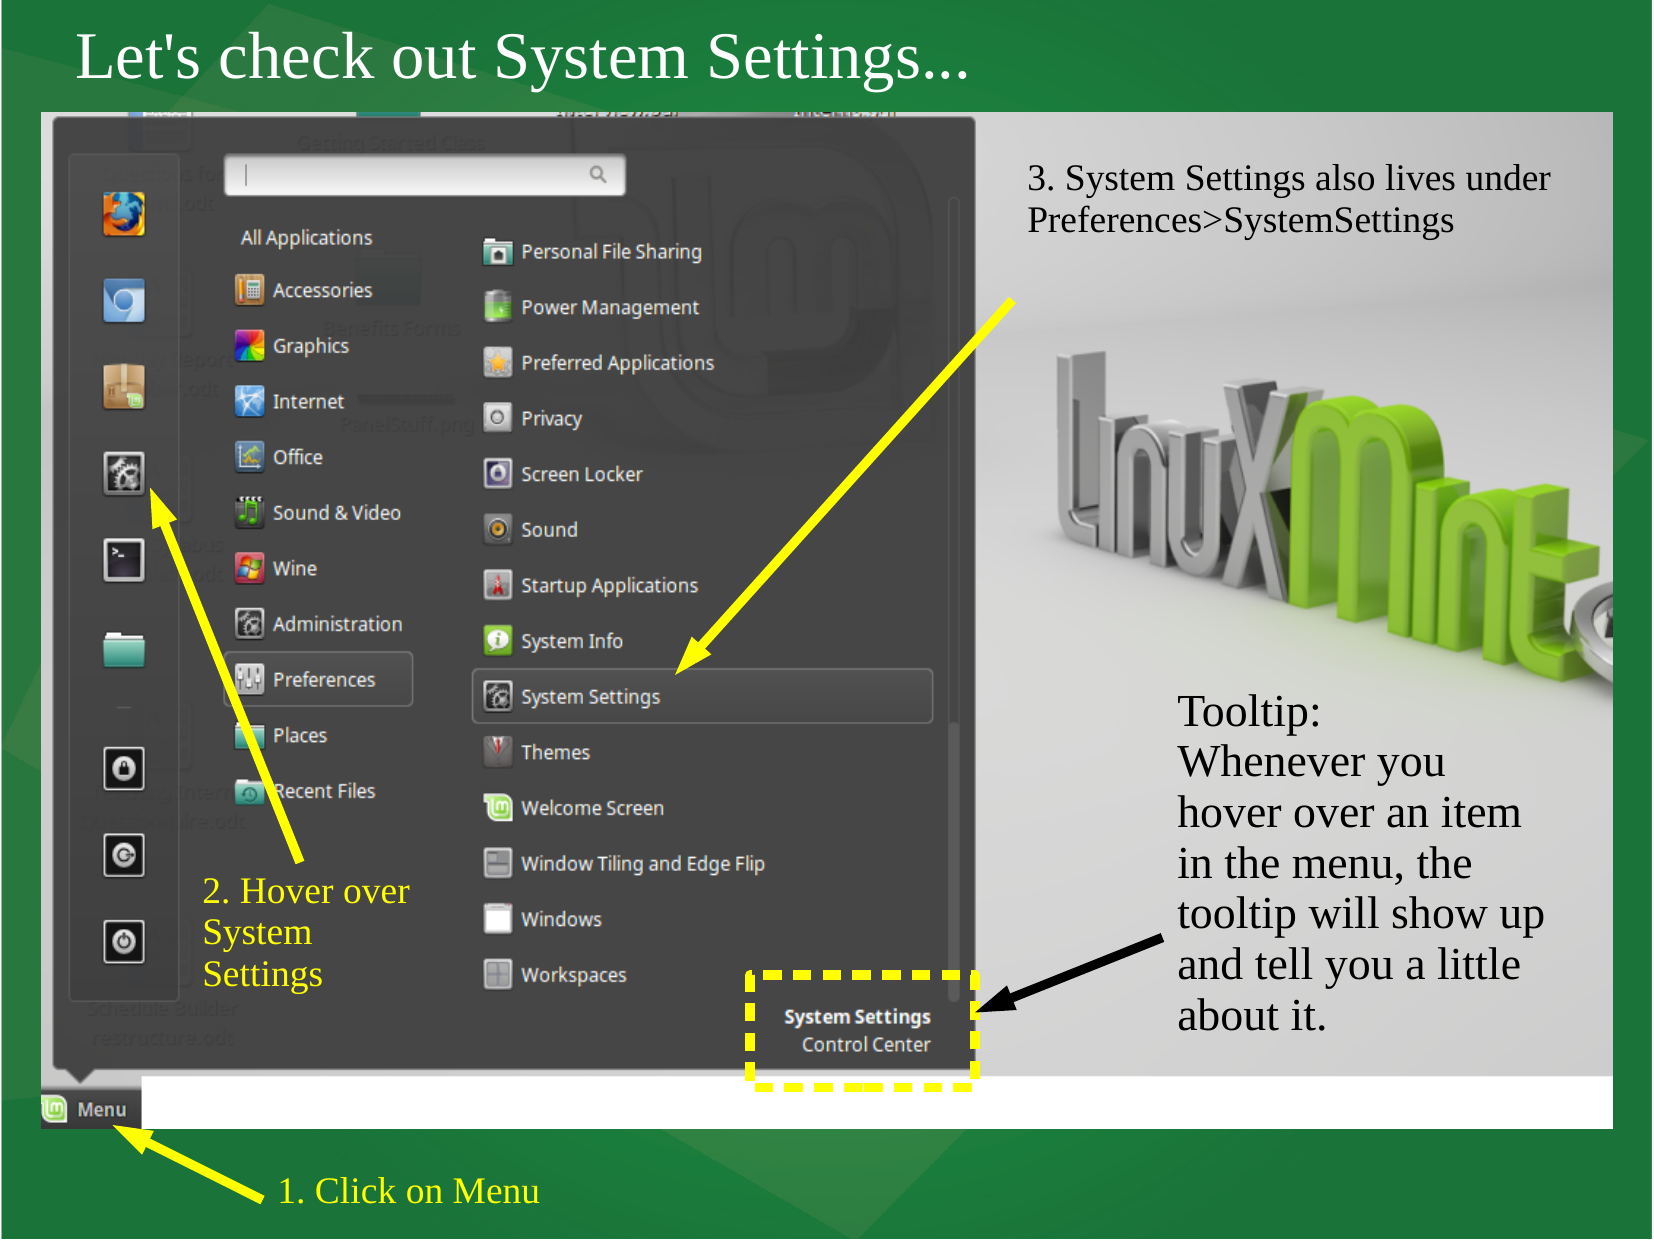

# Let's check out System Settings...
3. System Settings also lives under Preferences>SystemSettings
Tooltip:
Whenever you hover over an item in the menu, the tooltip will show up and tell you a little about it.
2. Hover over System Settings
1. Click on Menu